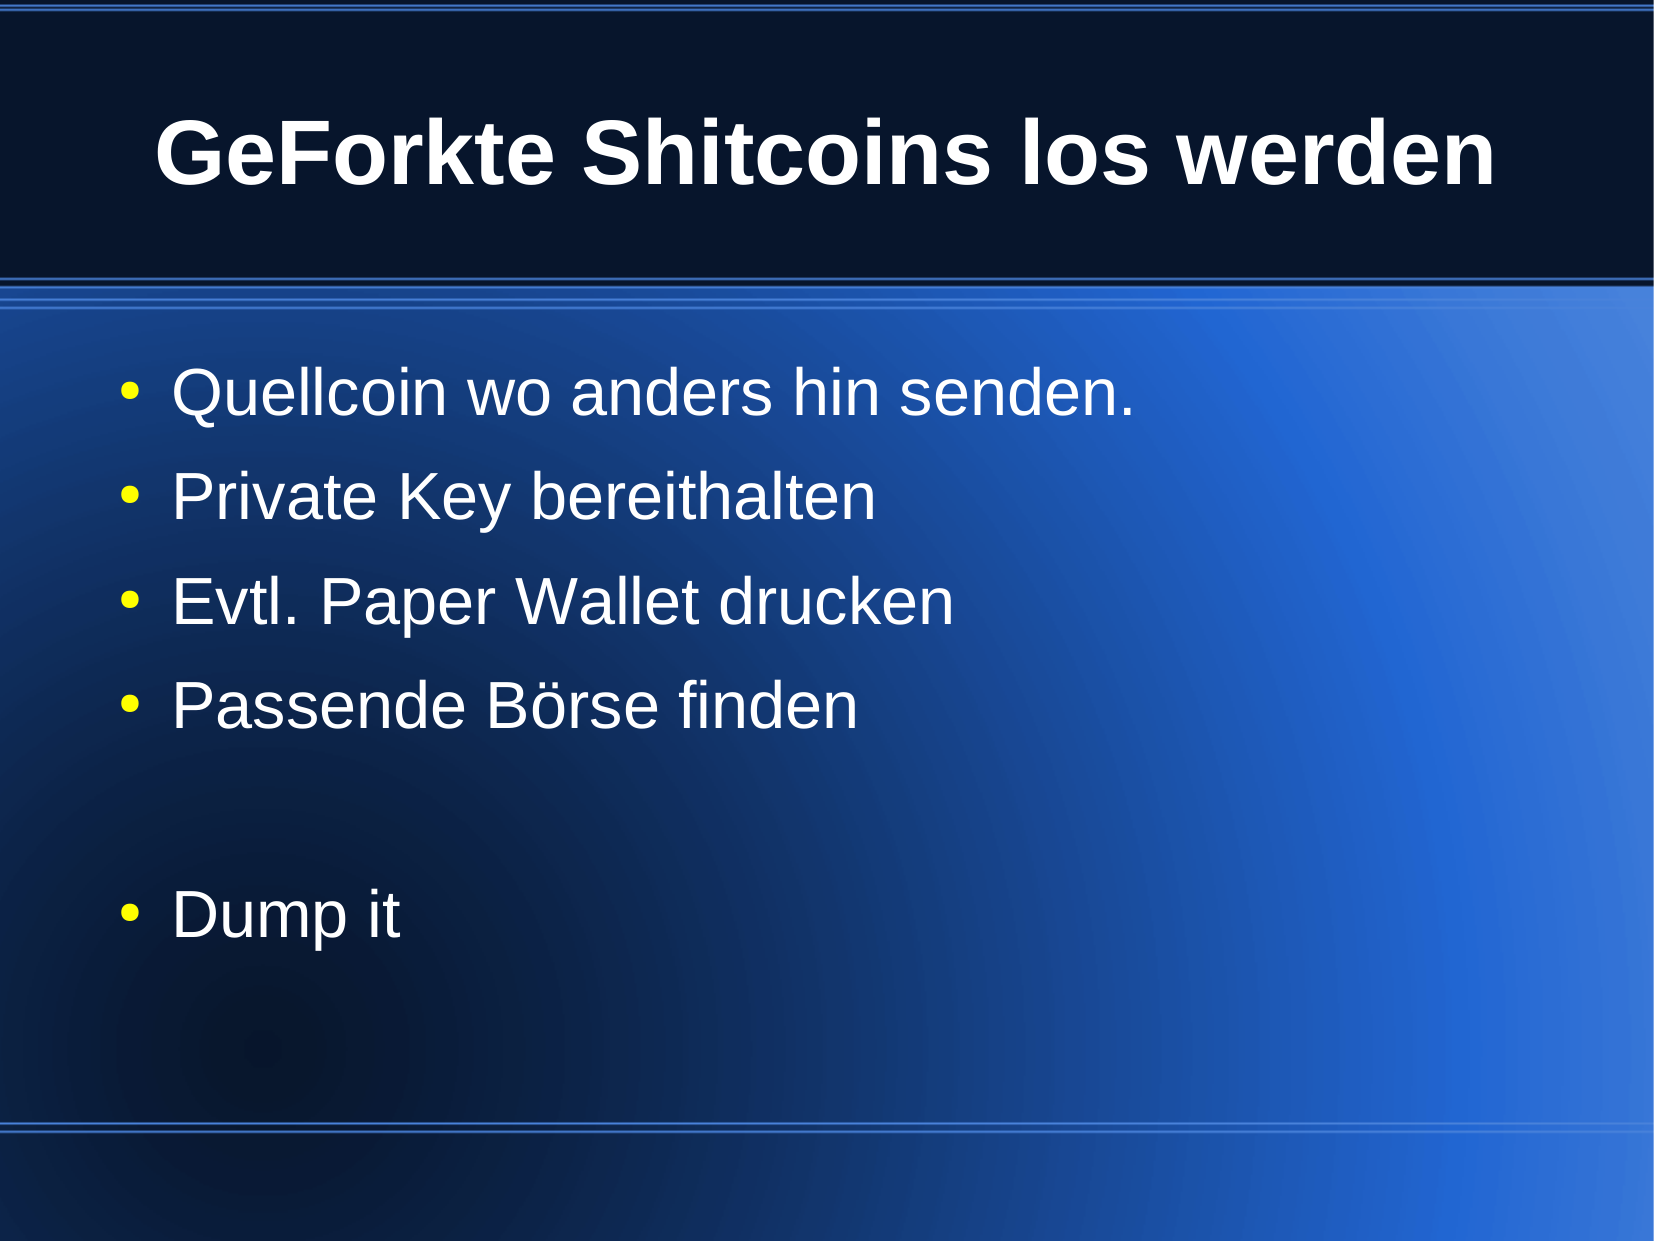

# GeForkte Shitcoins los werden
Quellcoin wo anders hin senden.
Private Key bereithalten
Evtl. Paper Wallet drucken
Passende Börse finden
Dump it